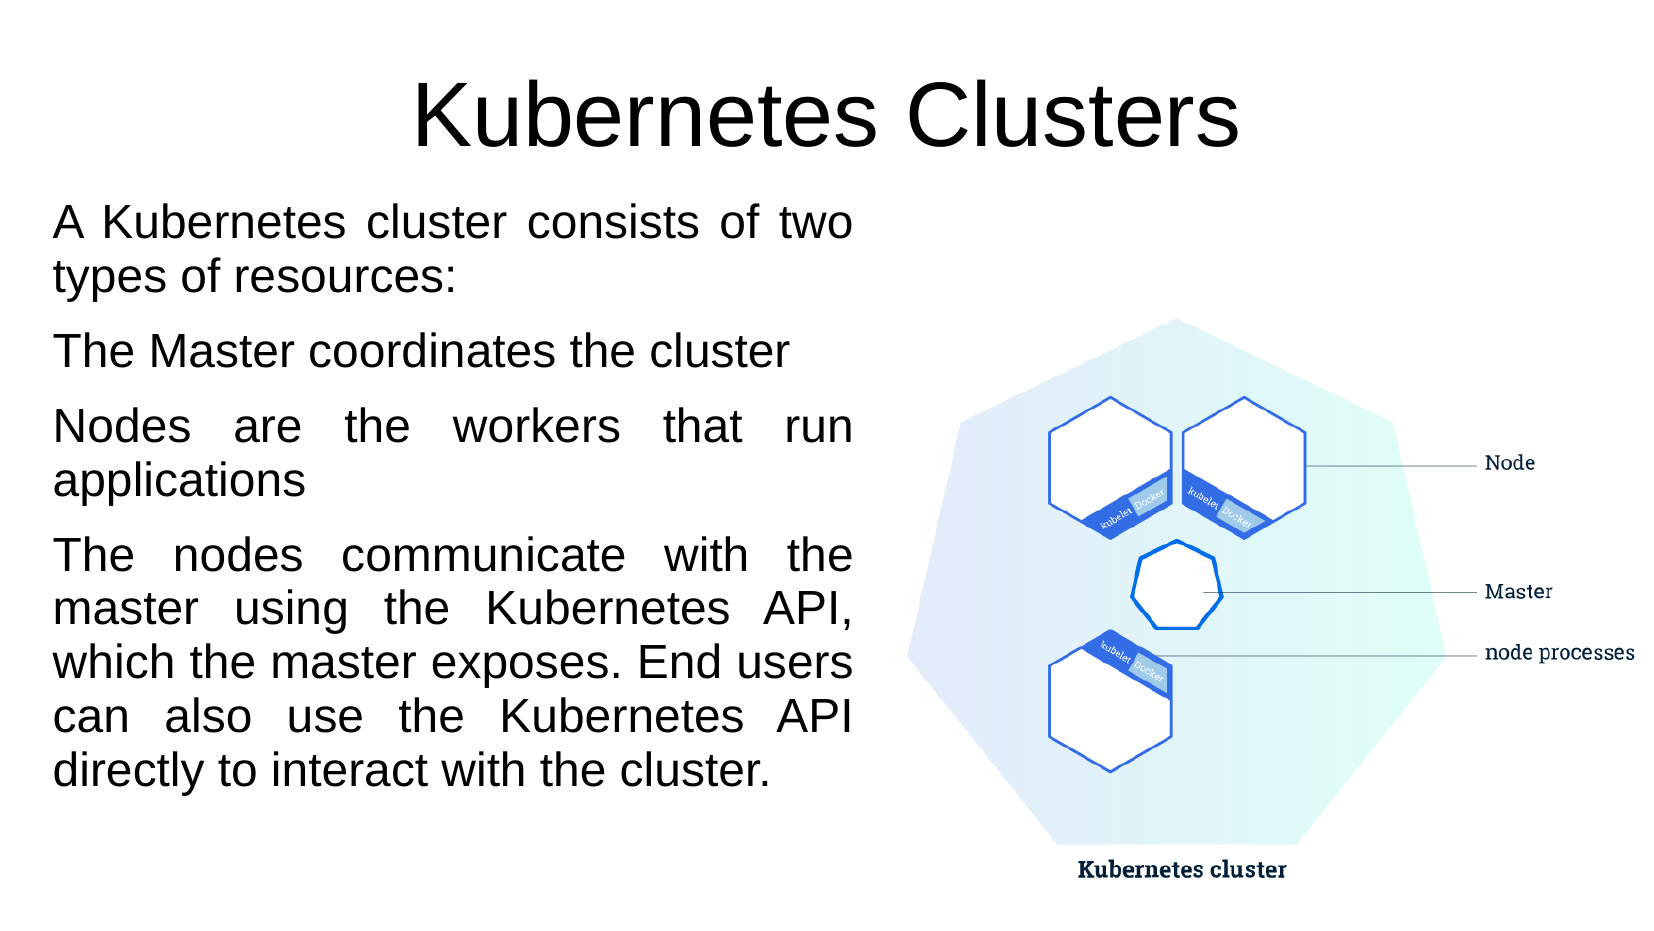

# Kubernetes Clusters
A Kubernetes cluster consists of two types of resources:
The Master coordinates the cluster
Nodes are the workers that run applications
The nodes communicate with the master using the Kubernetes API, which the master exposes. End users can also use the Kubernetes API directly to interact with the cluster.